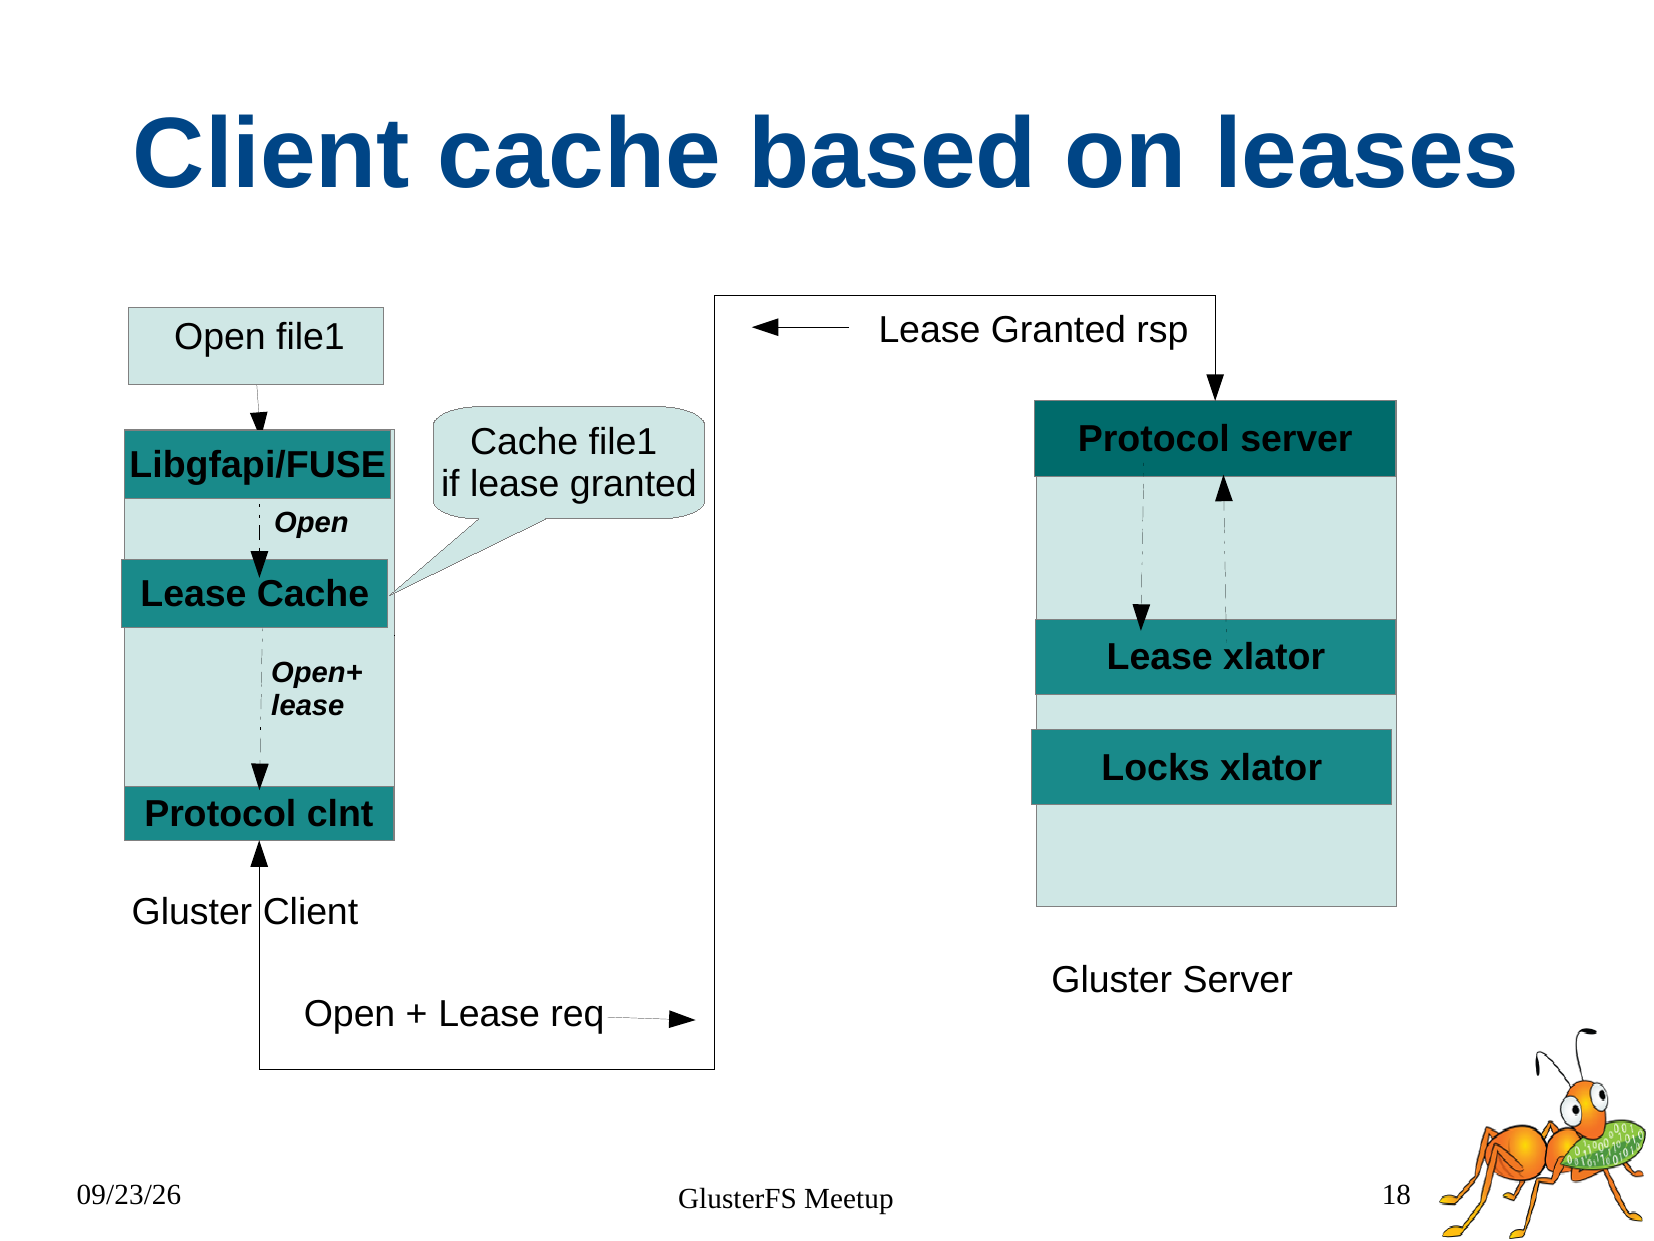

# Client cache based on leases
Lease Granted rsp
Open file1
Protocol server
Cache file1
if lease granted
Libgfapi/FUSE
Open
Lease Cache
Lease xlator
Open+
lease
Locks xlator
Protocol clnt
Gluster Client
Gluster Server
Open + Lease req
18